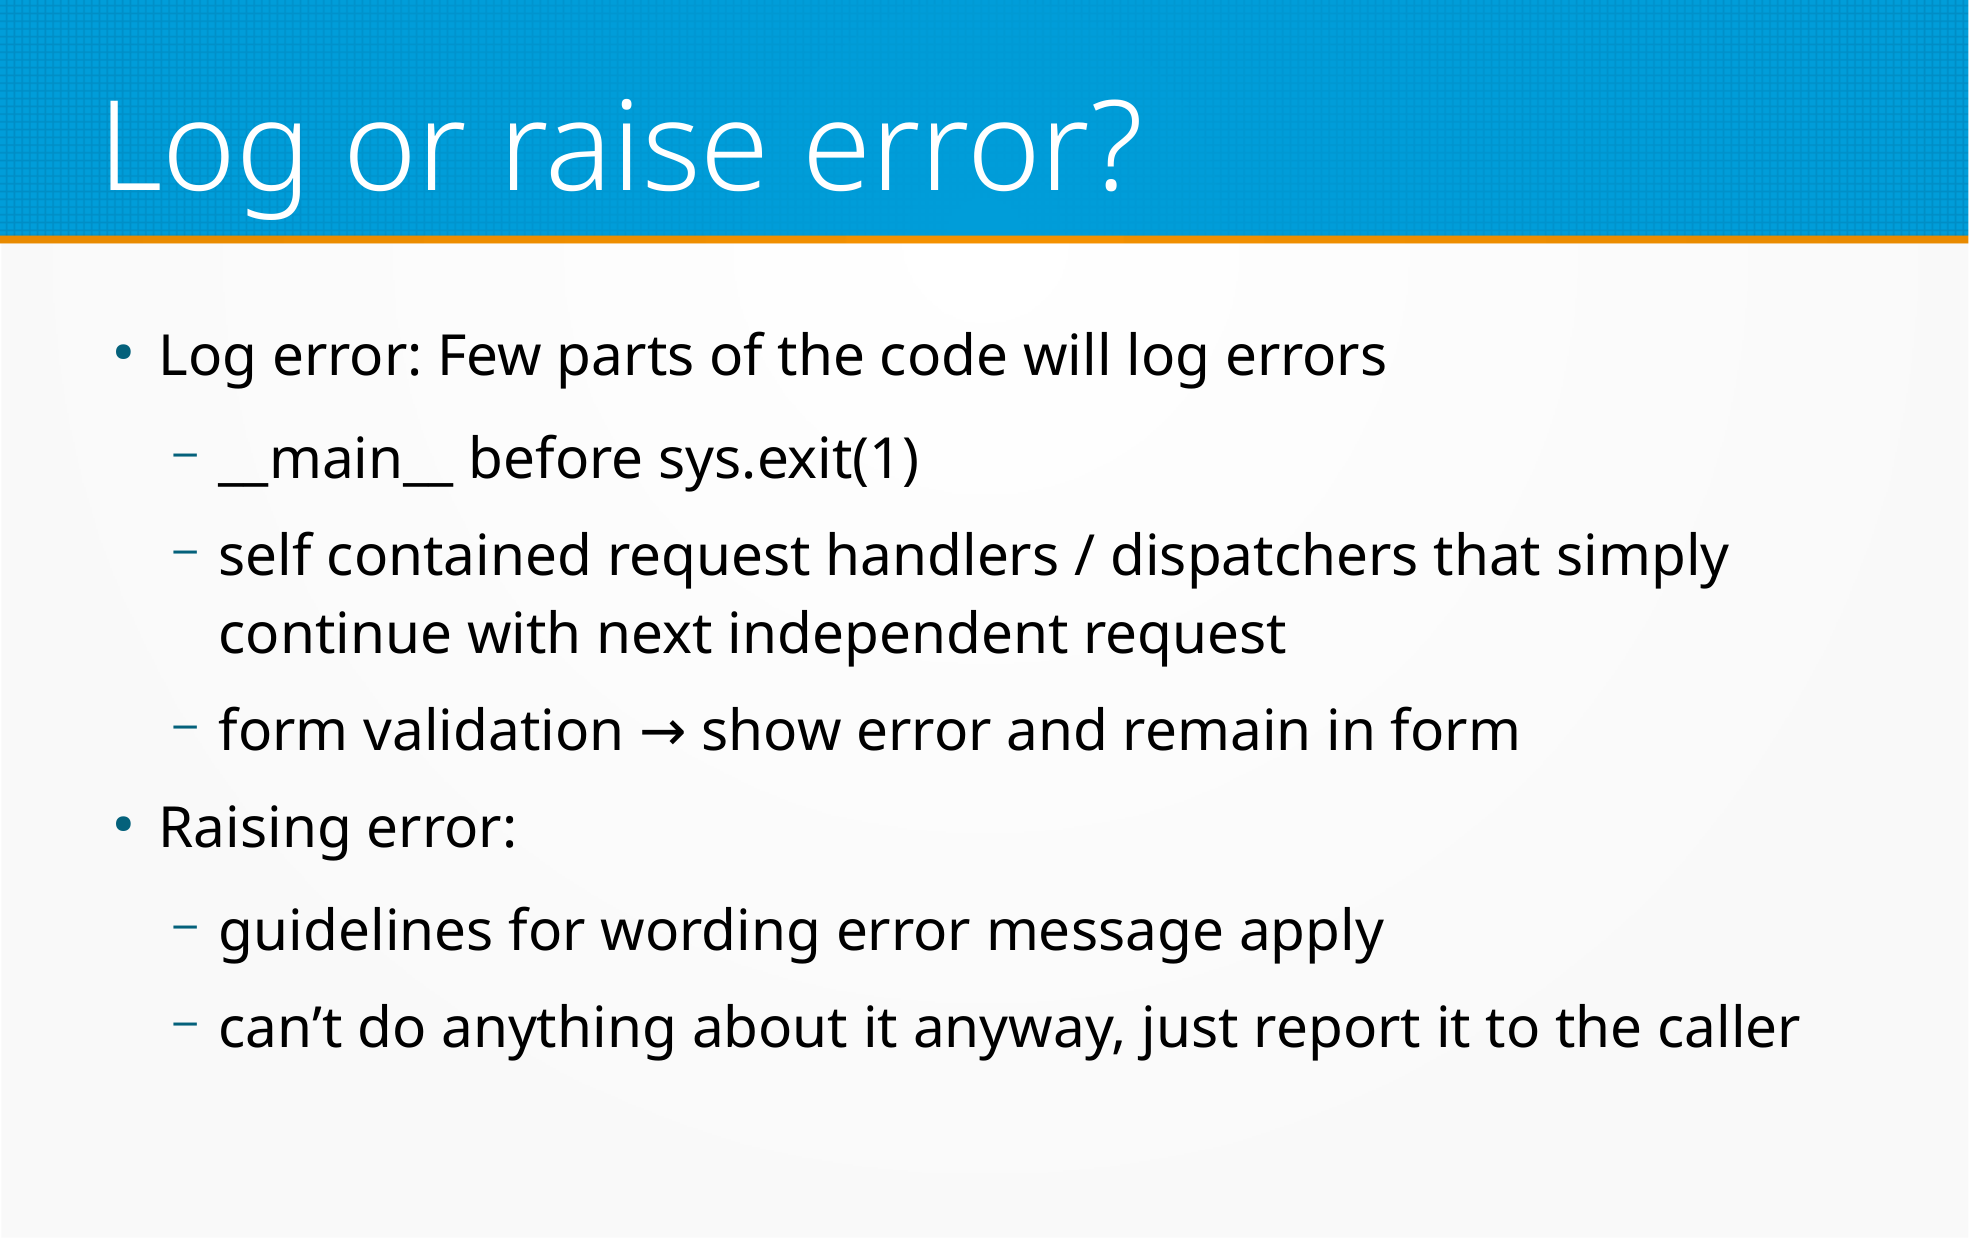

# Log or raise error?
Log error: Few parts of the code will log errors
__main__ before sys.exit(1)
self contained request handlers / dispatchers that simply continue with next independent request
form validation → show error and remain in form
Raising error:
guidelines for wording error message apply
can’t do anything about it anyway, just report it to the caller